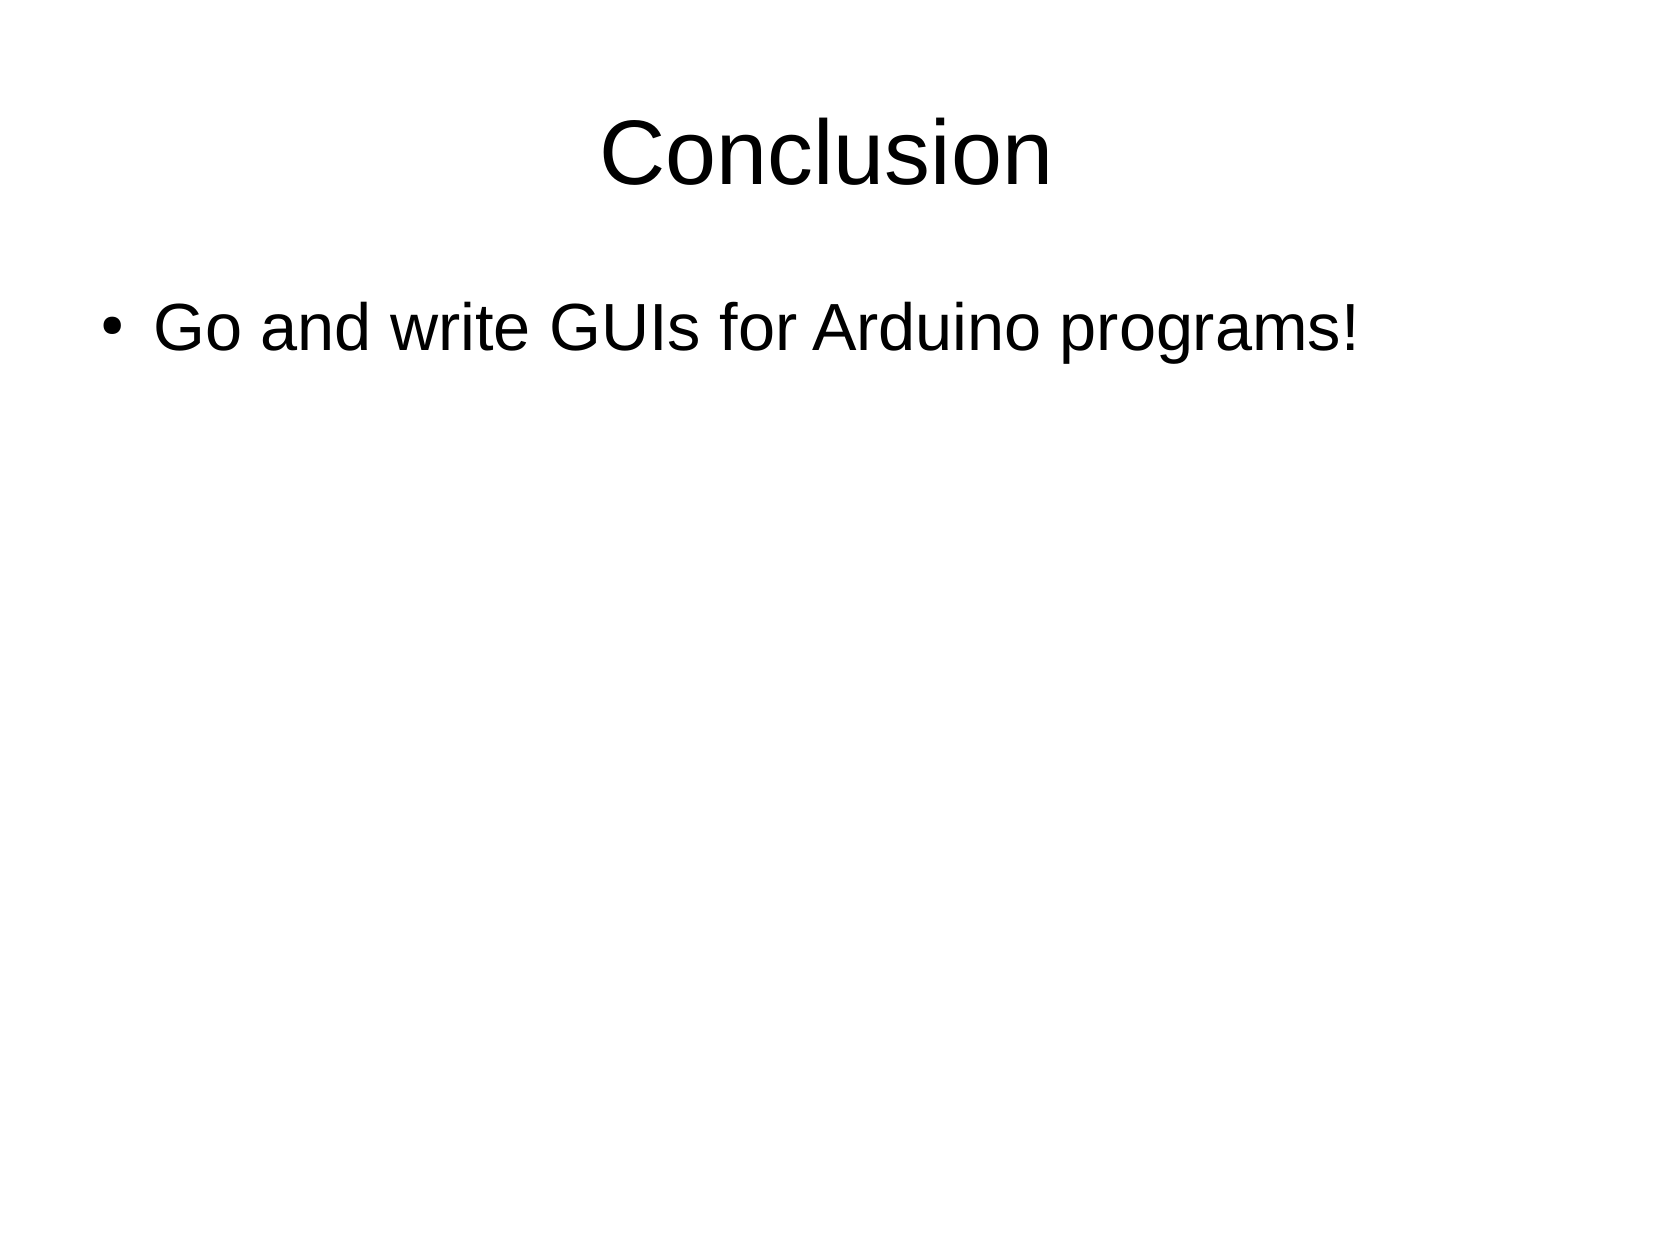

# Conclusion
Go and write GUIs for Arduino programs!